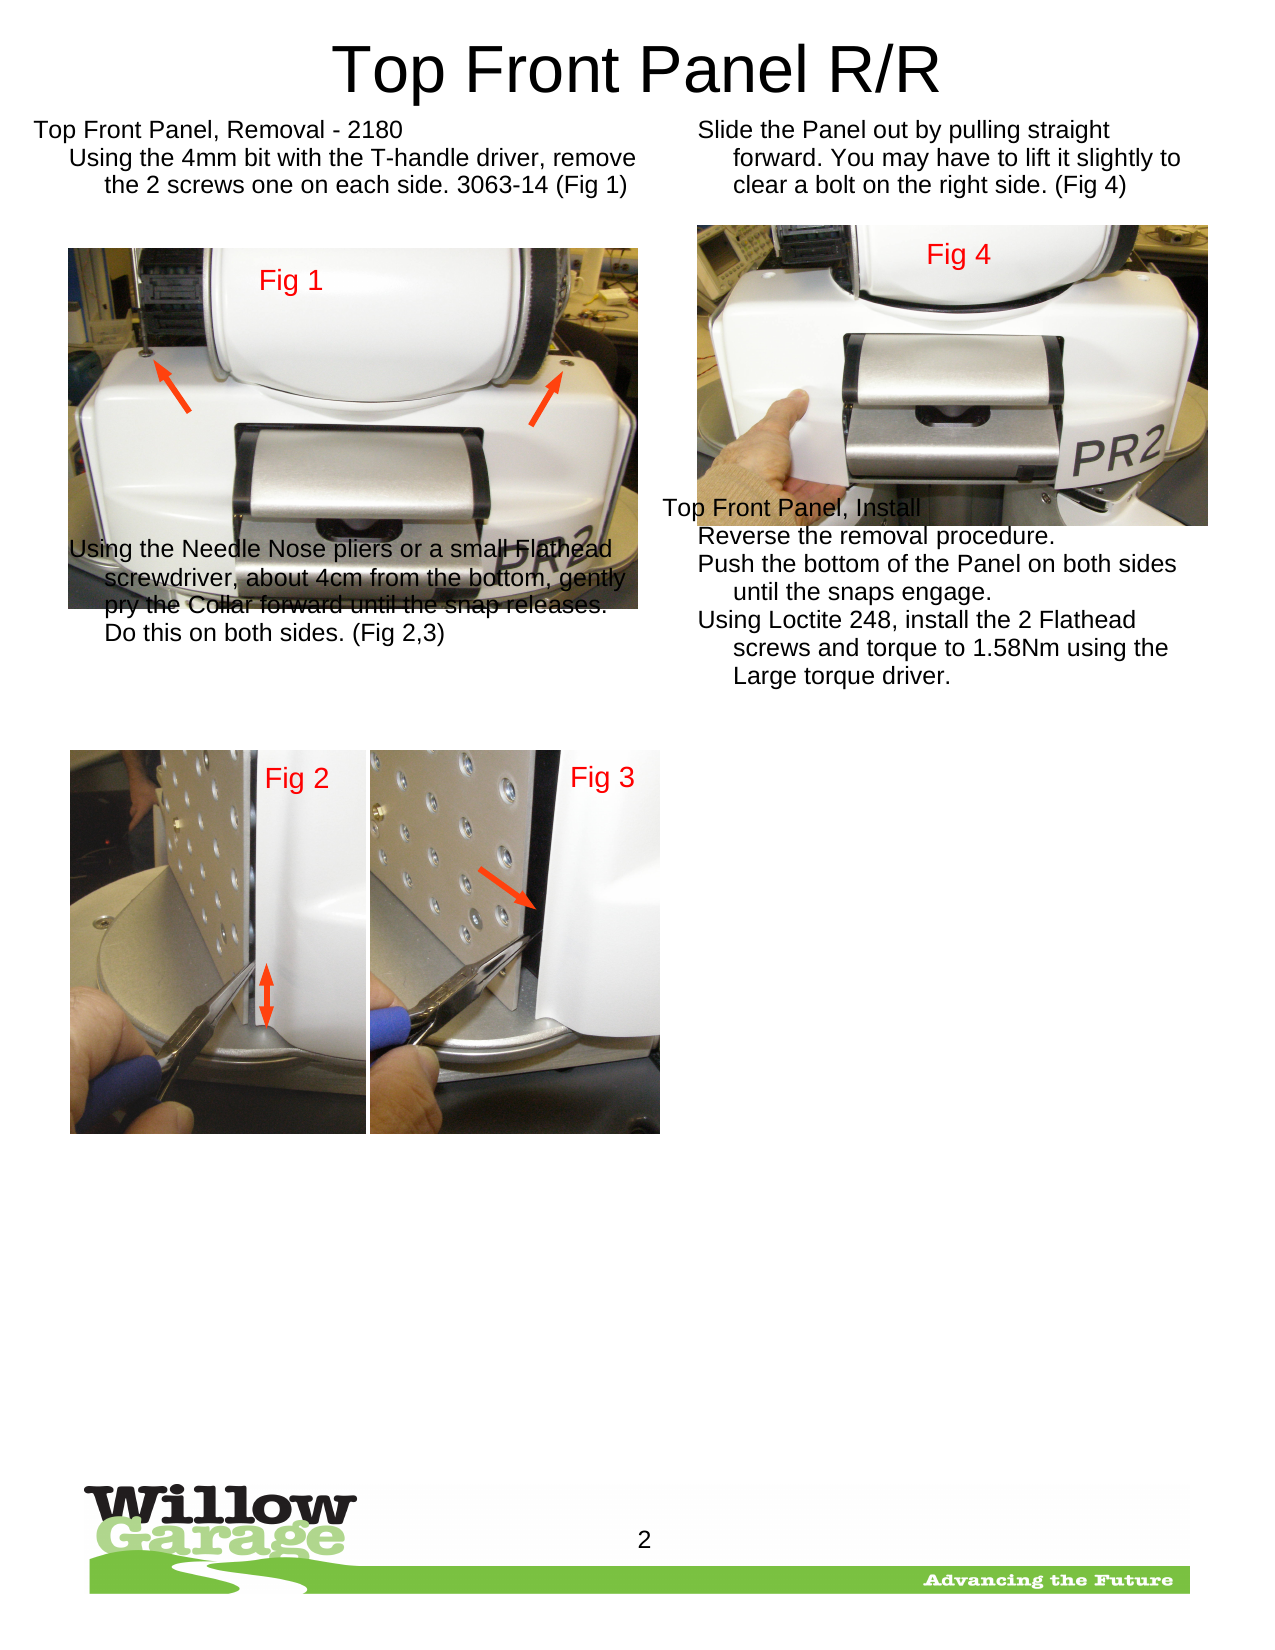

# Top Front Panel R/R
Top Front Panel, Removal - 2180
Using the 4mm bit with the T-handle driver, remove the 2 screws one on each side. 3063-14 (Fig 1)
Using the Needle Nose pliers or a small Flathead screwdriver, about 4cm from the bottom, gently pry the Collar forward until the snap releases. Do this on both sides. (Fig 2,3)
Slide the Panel out by pulling straight forward. You may have to lift it slightly to clear a bolt on the right side. (Fig 4)
Top Front Panel, Install
Reverse the removal procedure.
Push the bottom of the Panel on both sides until the snaps engage.
Using Loctite 248, install the 2 Flathead screws and torque to 1.58Nm using the Large torque driver.
Fig 4
Fig 1
Fig 3
Fig 2
2